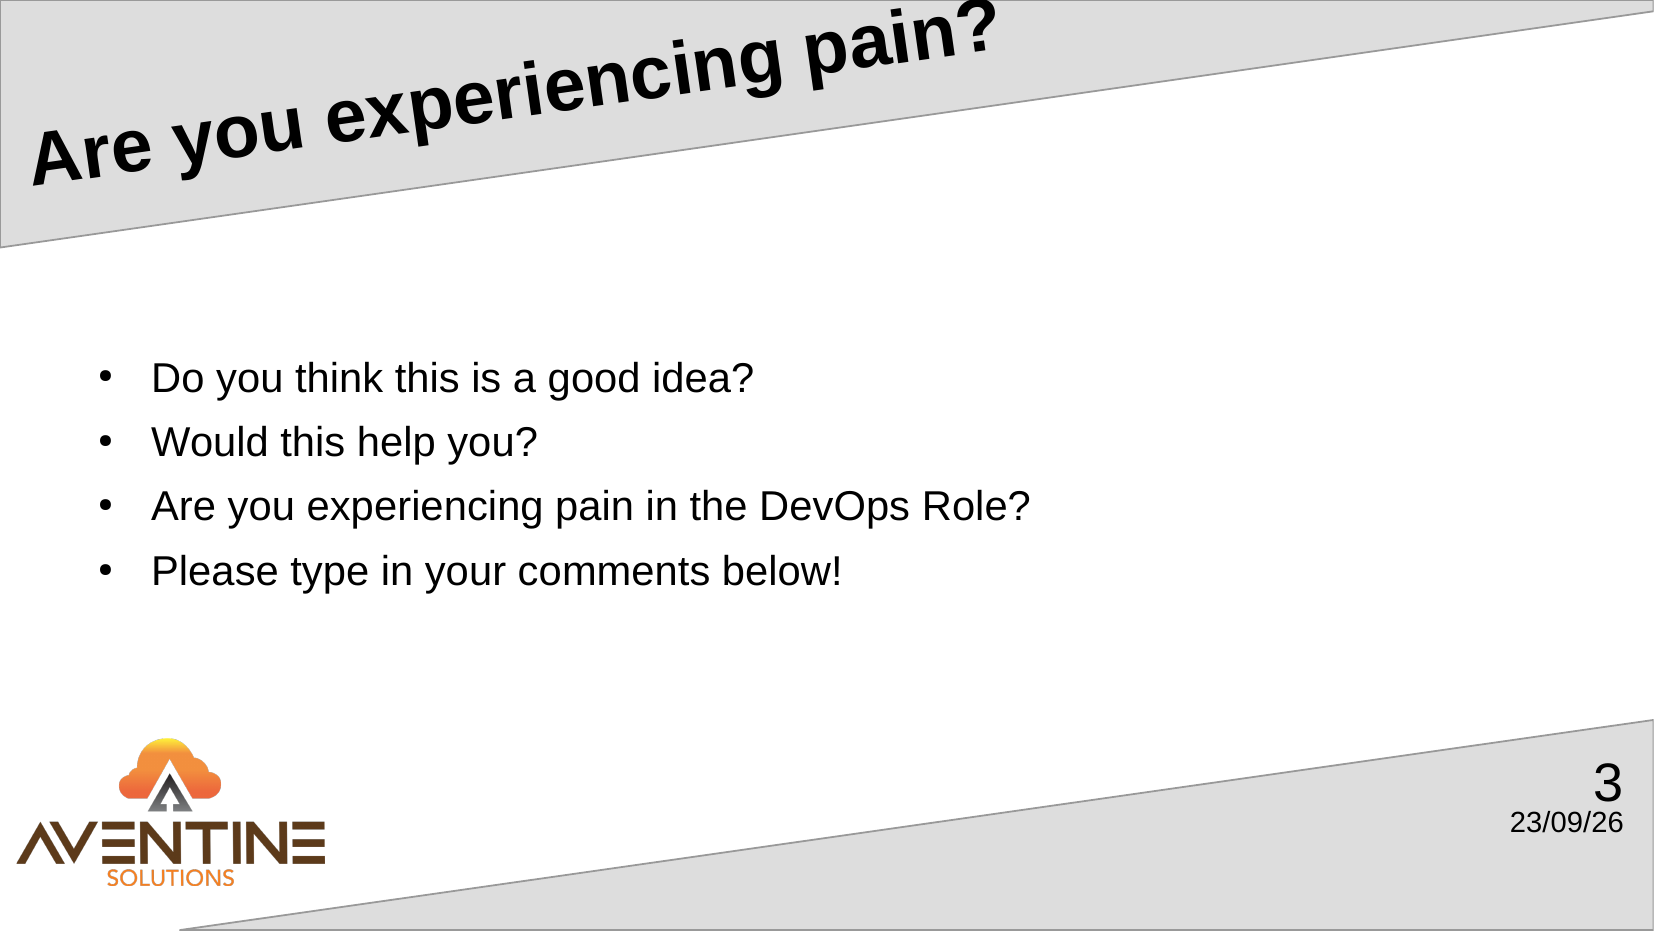

# Are you experiencing pain?
Do you think this is a good idea?
Would this help you?
Are you experiencing pain in the DevOps Role?
Please type in your comments below!
3